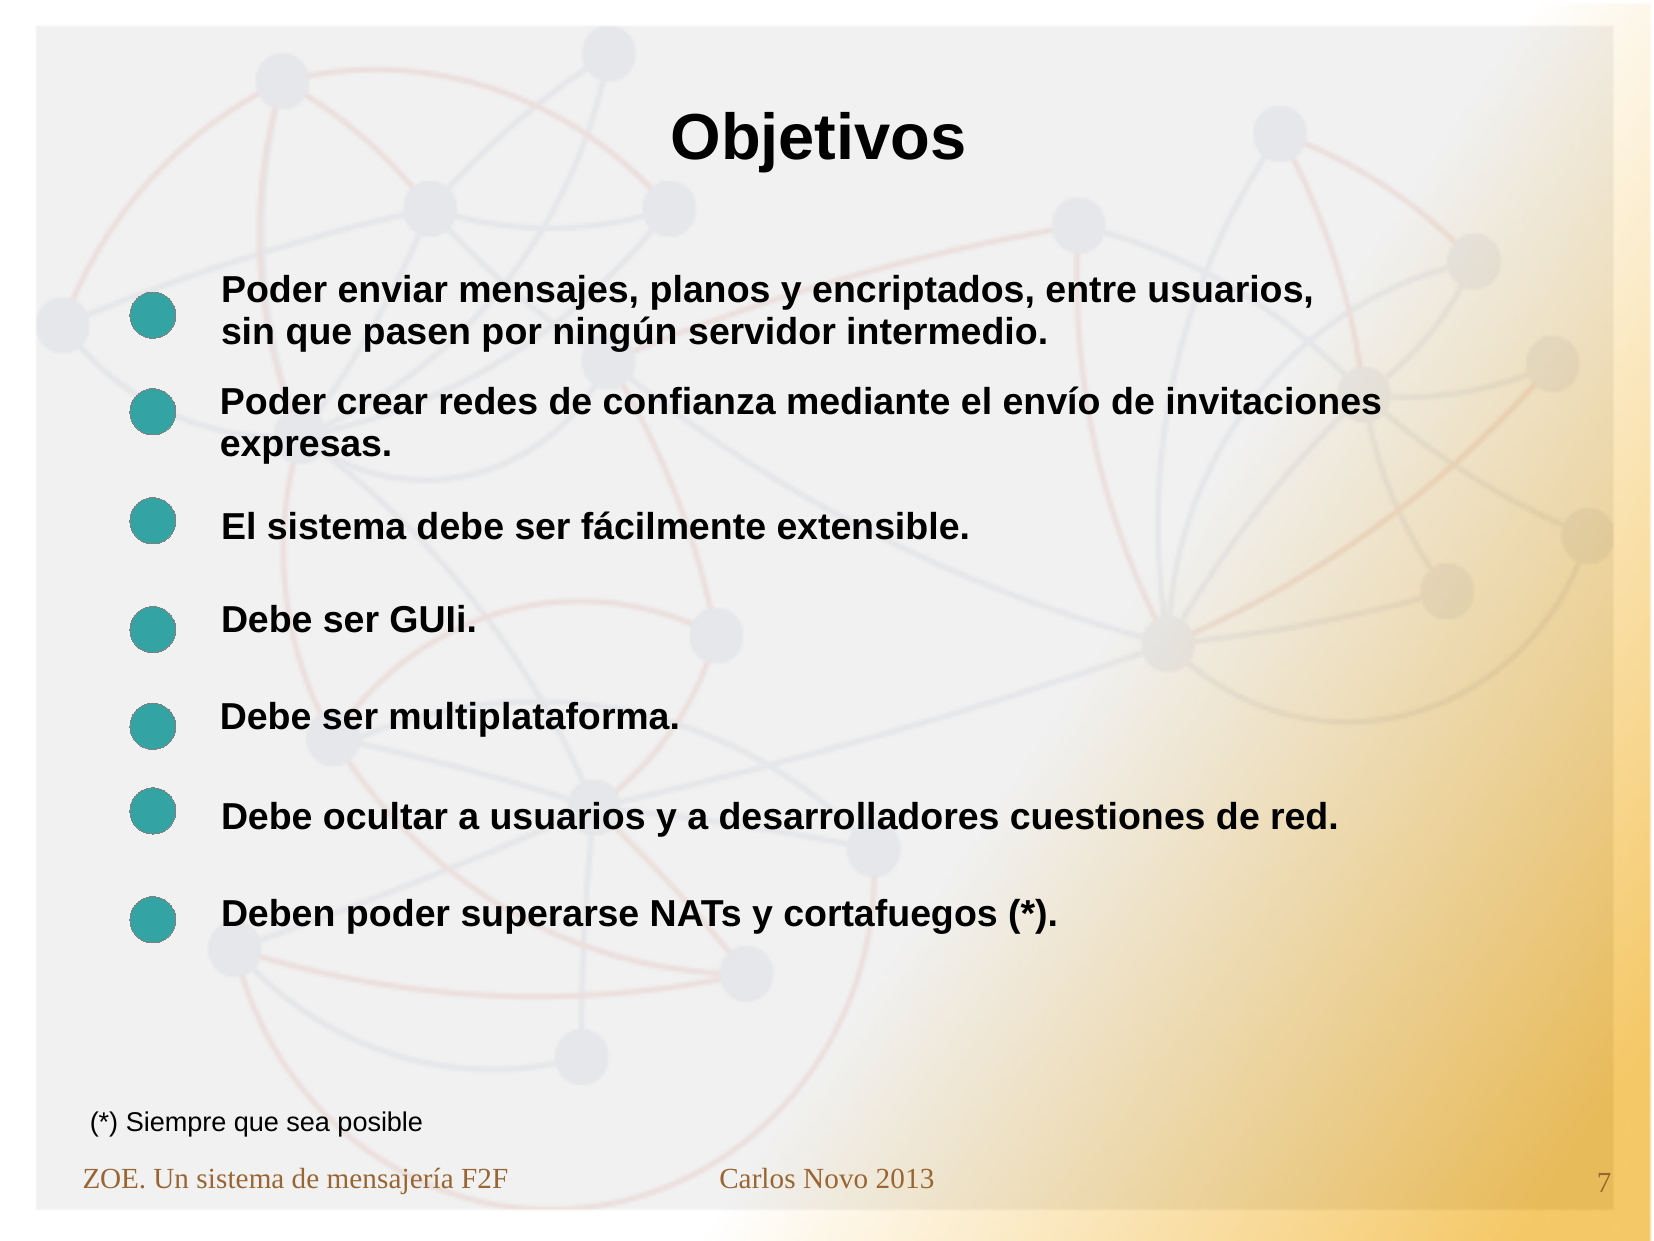

# Objetivos
Poder enviar mensajes, planos y encriptados, entre usuarios,
sin que pasen por ningún servidor intermedio.
Poder crear redes de confianza mediante el envío de invitaciones
expresas.
El sistema debe ser fácilmente extensible.
Debe ser GUIi.
Debe ser multiplataforma.
Debe ocultar a usuarios y a desarrolladores cuestiones de red.
Deben poder superarse NATs y cortafuegos (*).
(*) Siempre que sea posible
7